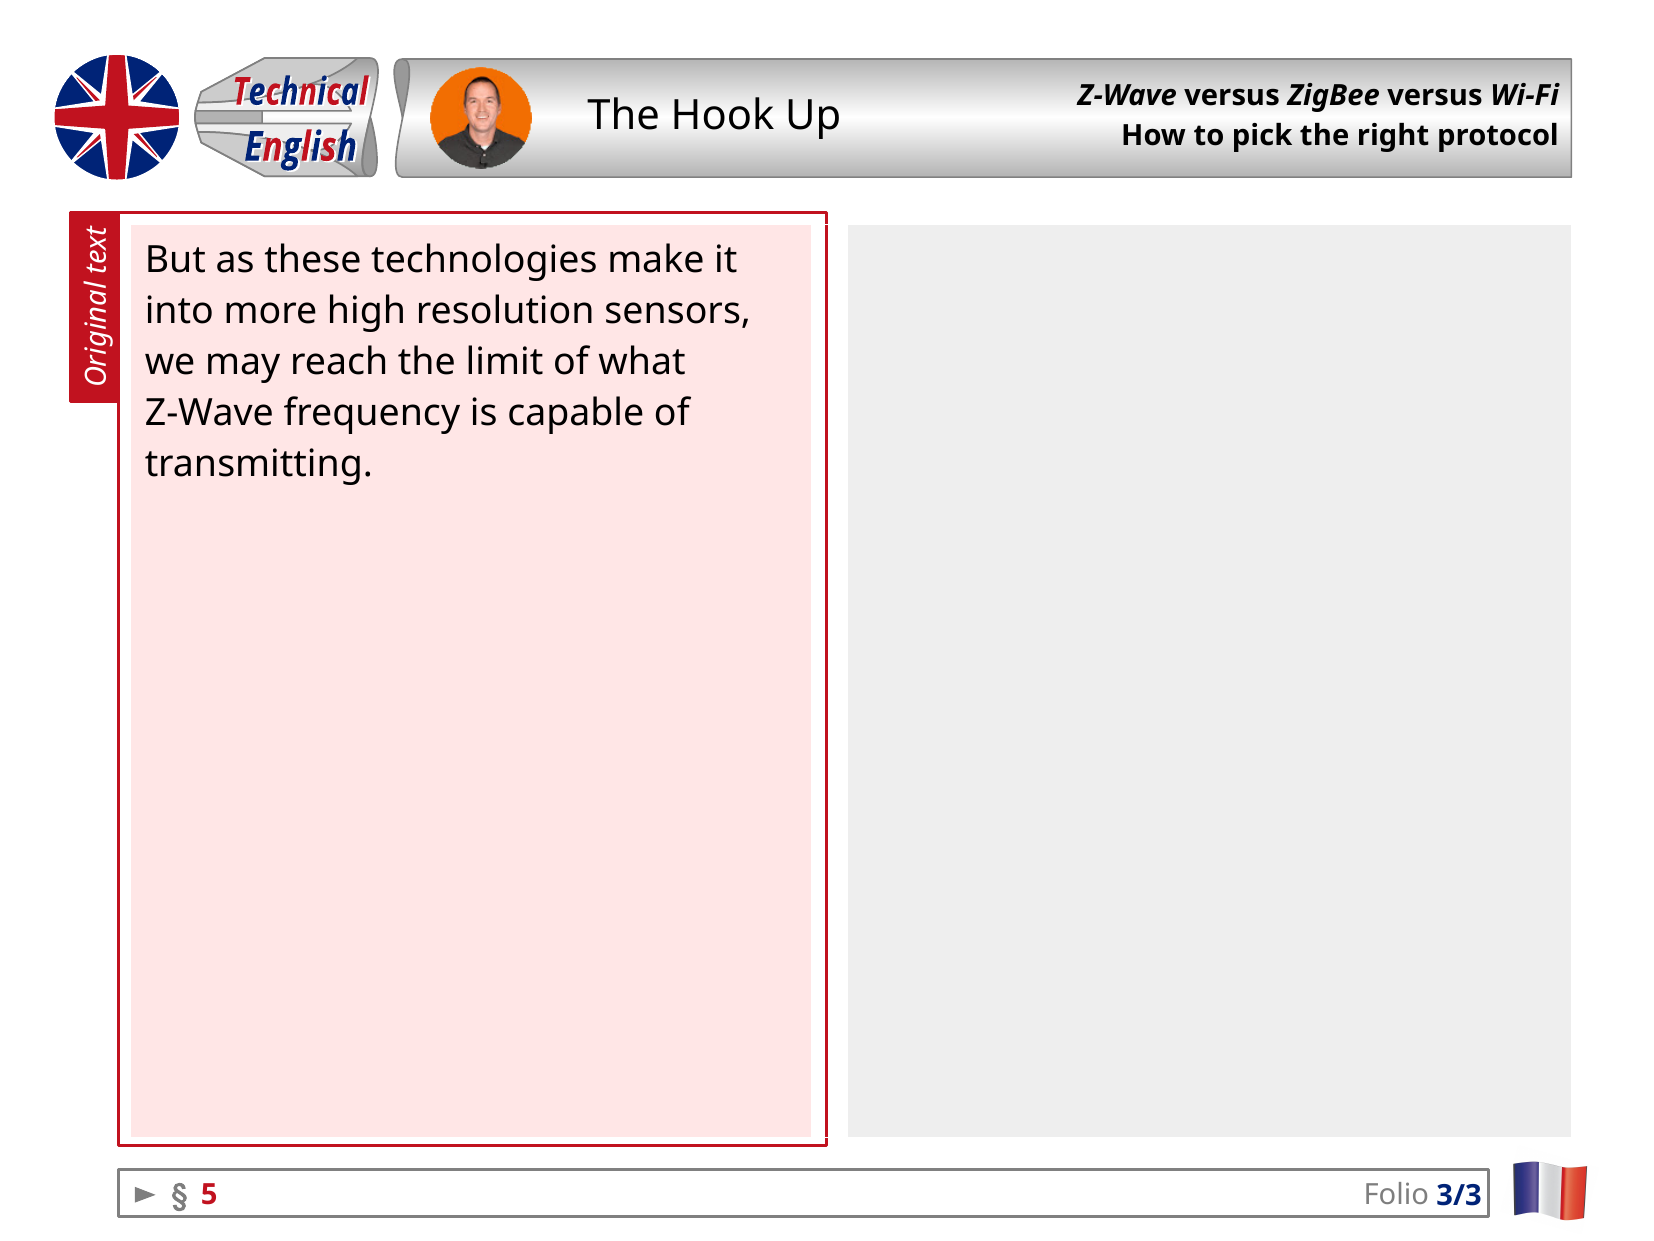

#
| But as these technologies make it into more high resolution sensors, we may reach the limit of what Z‑Wave frequency is capable of transmitting. | | |
| --- | --- | --- |
5
3/3